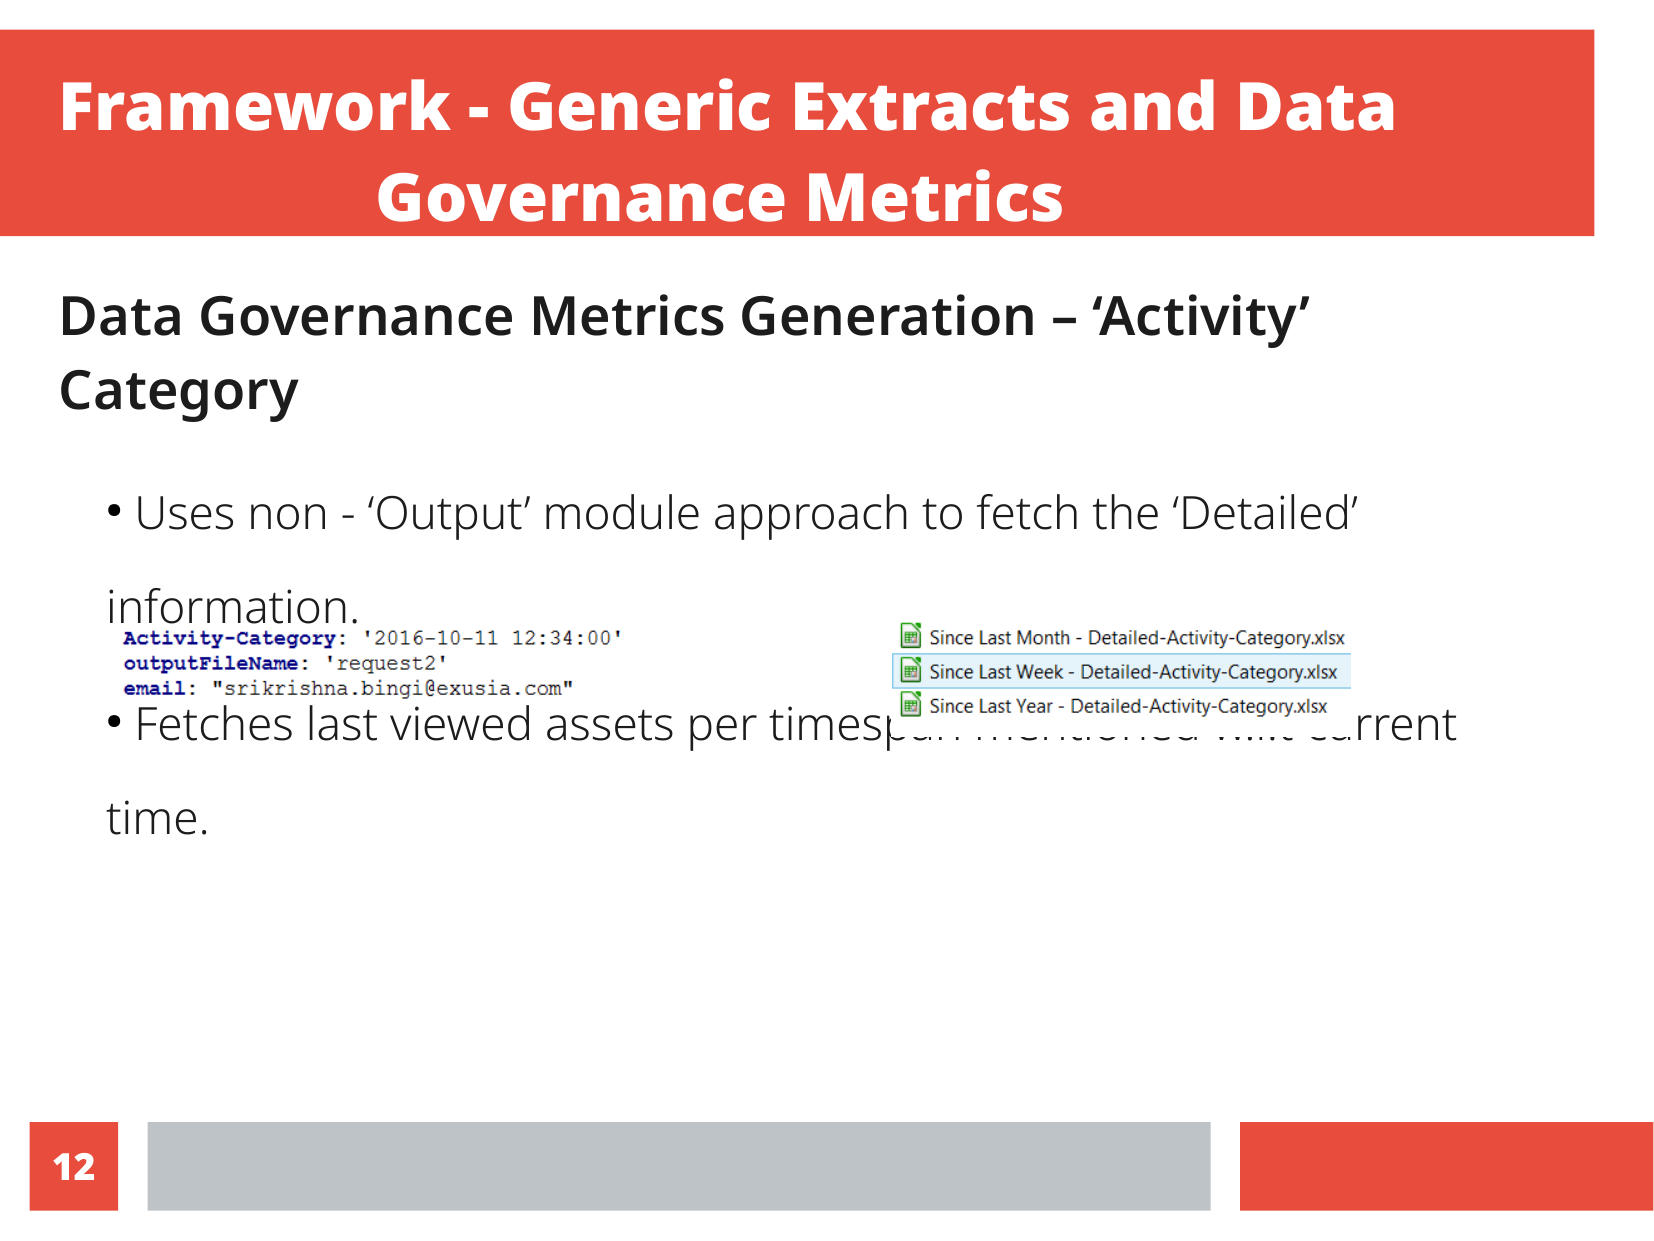

# Framework - Generic Extracts and Data Governance Metrics
Data Governance Metrics Generation – ‘Activity’ Category
 Uses non - ‘Output’ module approach to fetch the ‘Detailed’ information.
 Fetches last viewed assets per timespan mentioned w.r.t current time.
12